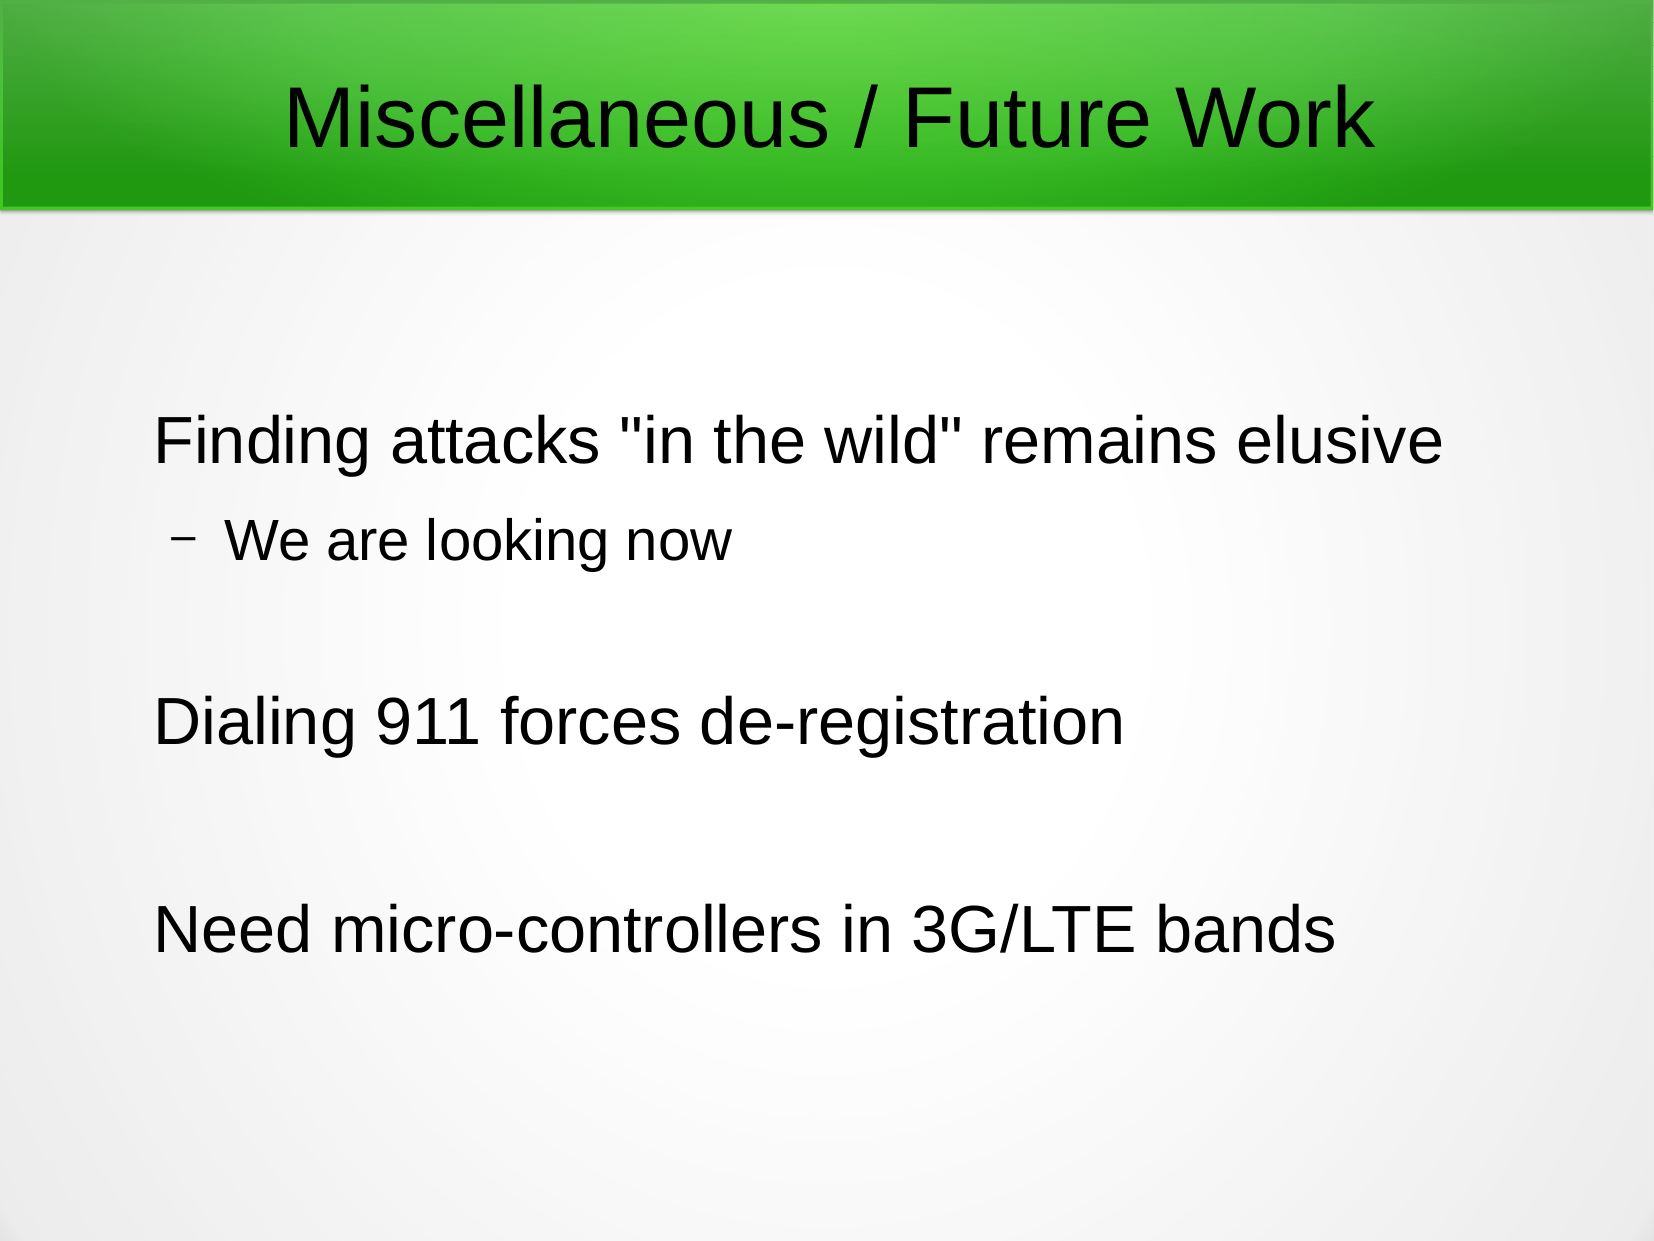

# Miscellaneous / Future Work
Finding attacks "in the wild" remains elusive
We are looking now
Dialing 911 forces de-registration
Need micro-controllers in 3G/LTE bands